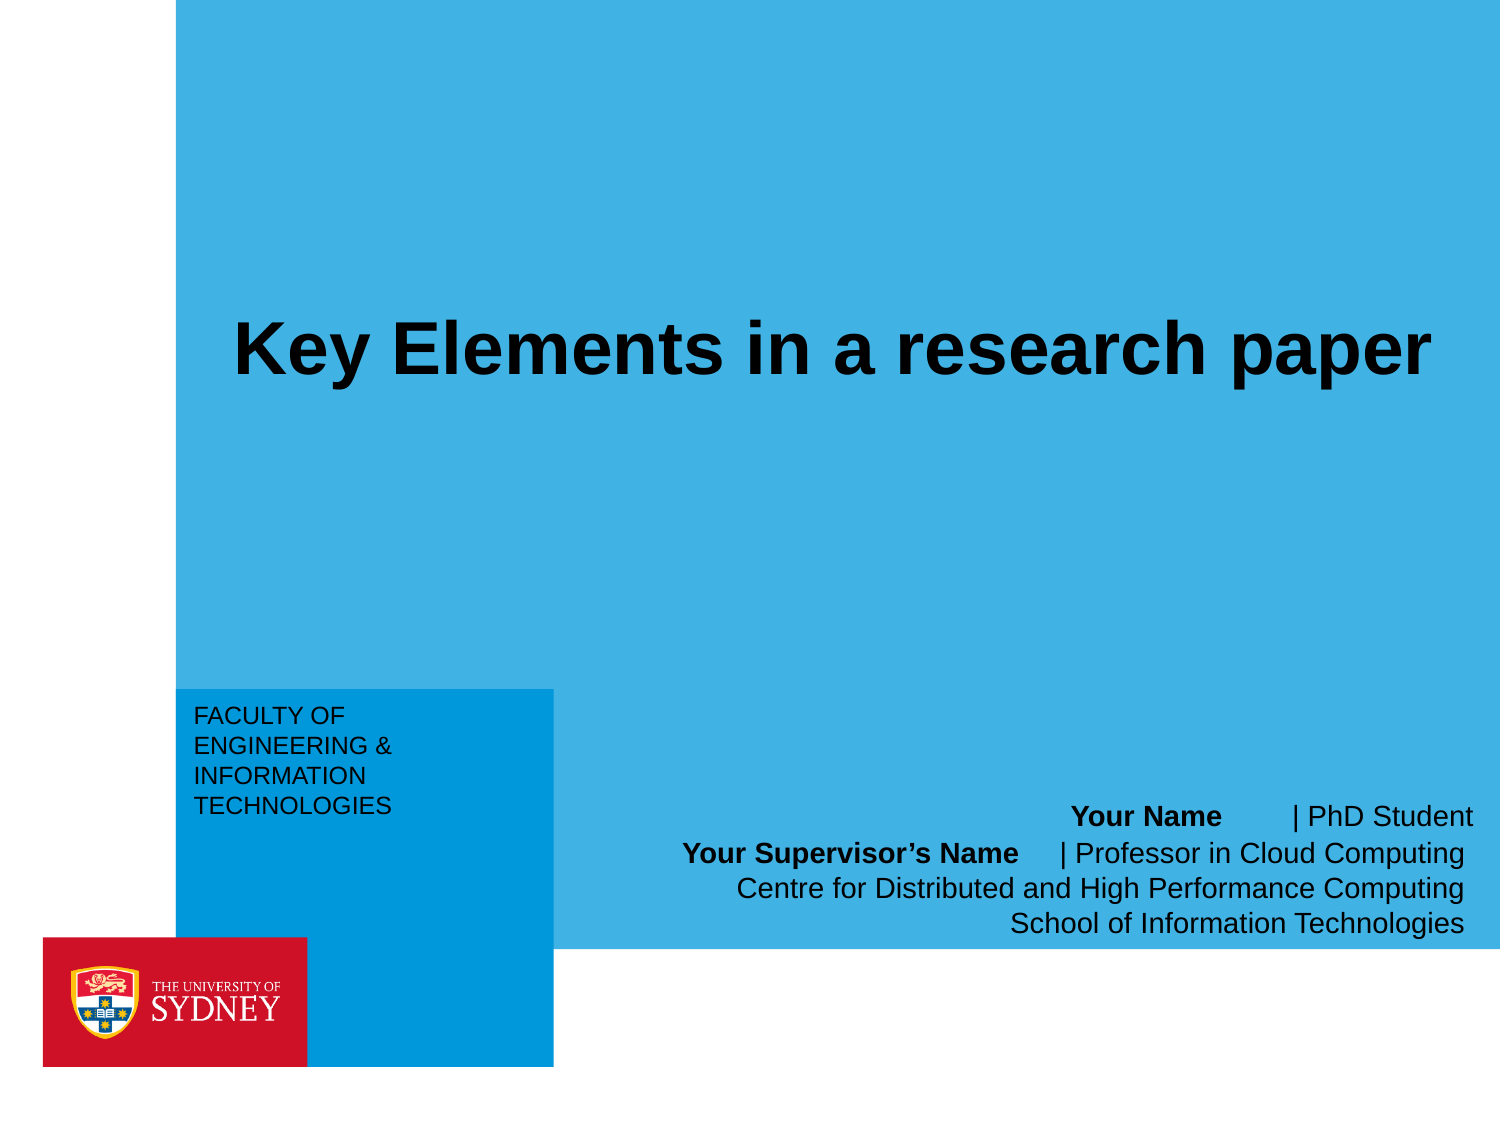

# Key Elements in a research paper
Your Name 	| PhD Student
Your Supervisor’s Name	 | Professor in Cloud Computing
Centre for Distributed and High Performance Computing
School of Information Technologies